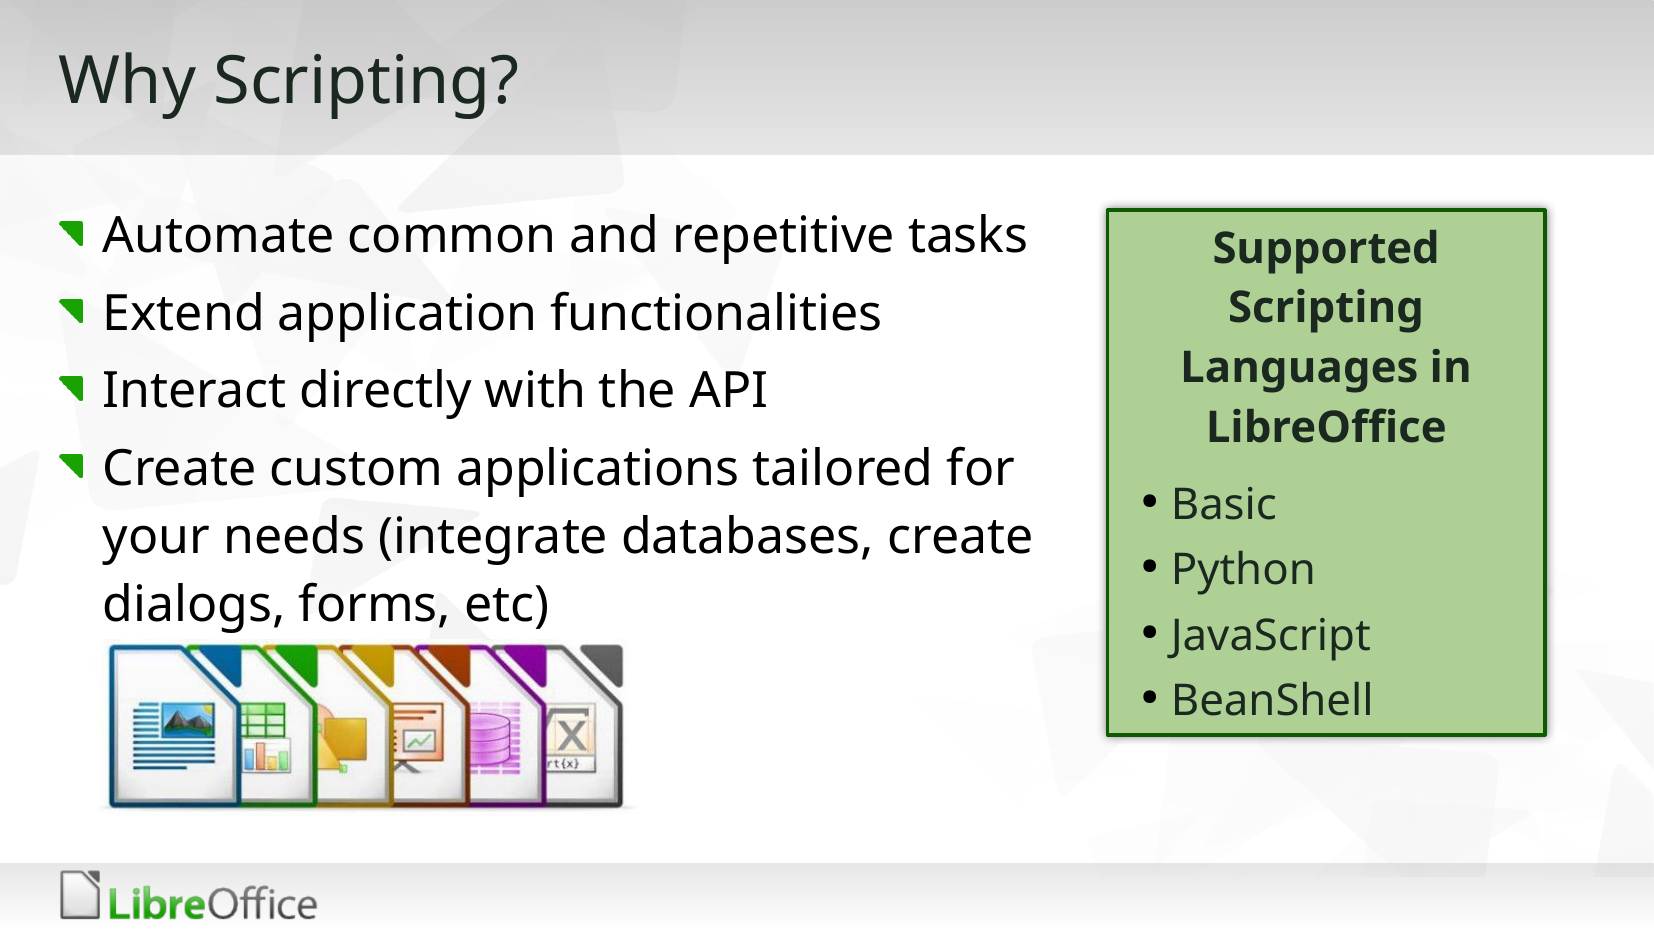

# Why Scripting?
Automate common and repetitive tasks
Extend application functionalities
Interact directly with the API
Create custom applications tailored for your needs (integrate databases, create dialogs, forms, etc)
Supported Scripting Languages in LibreOffice
Basic
Python
JavaScript
BeanShell